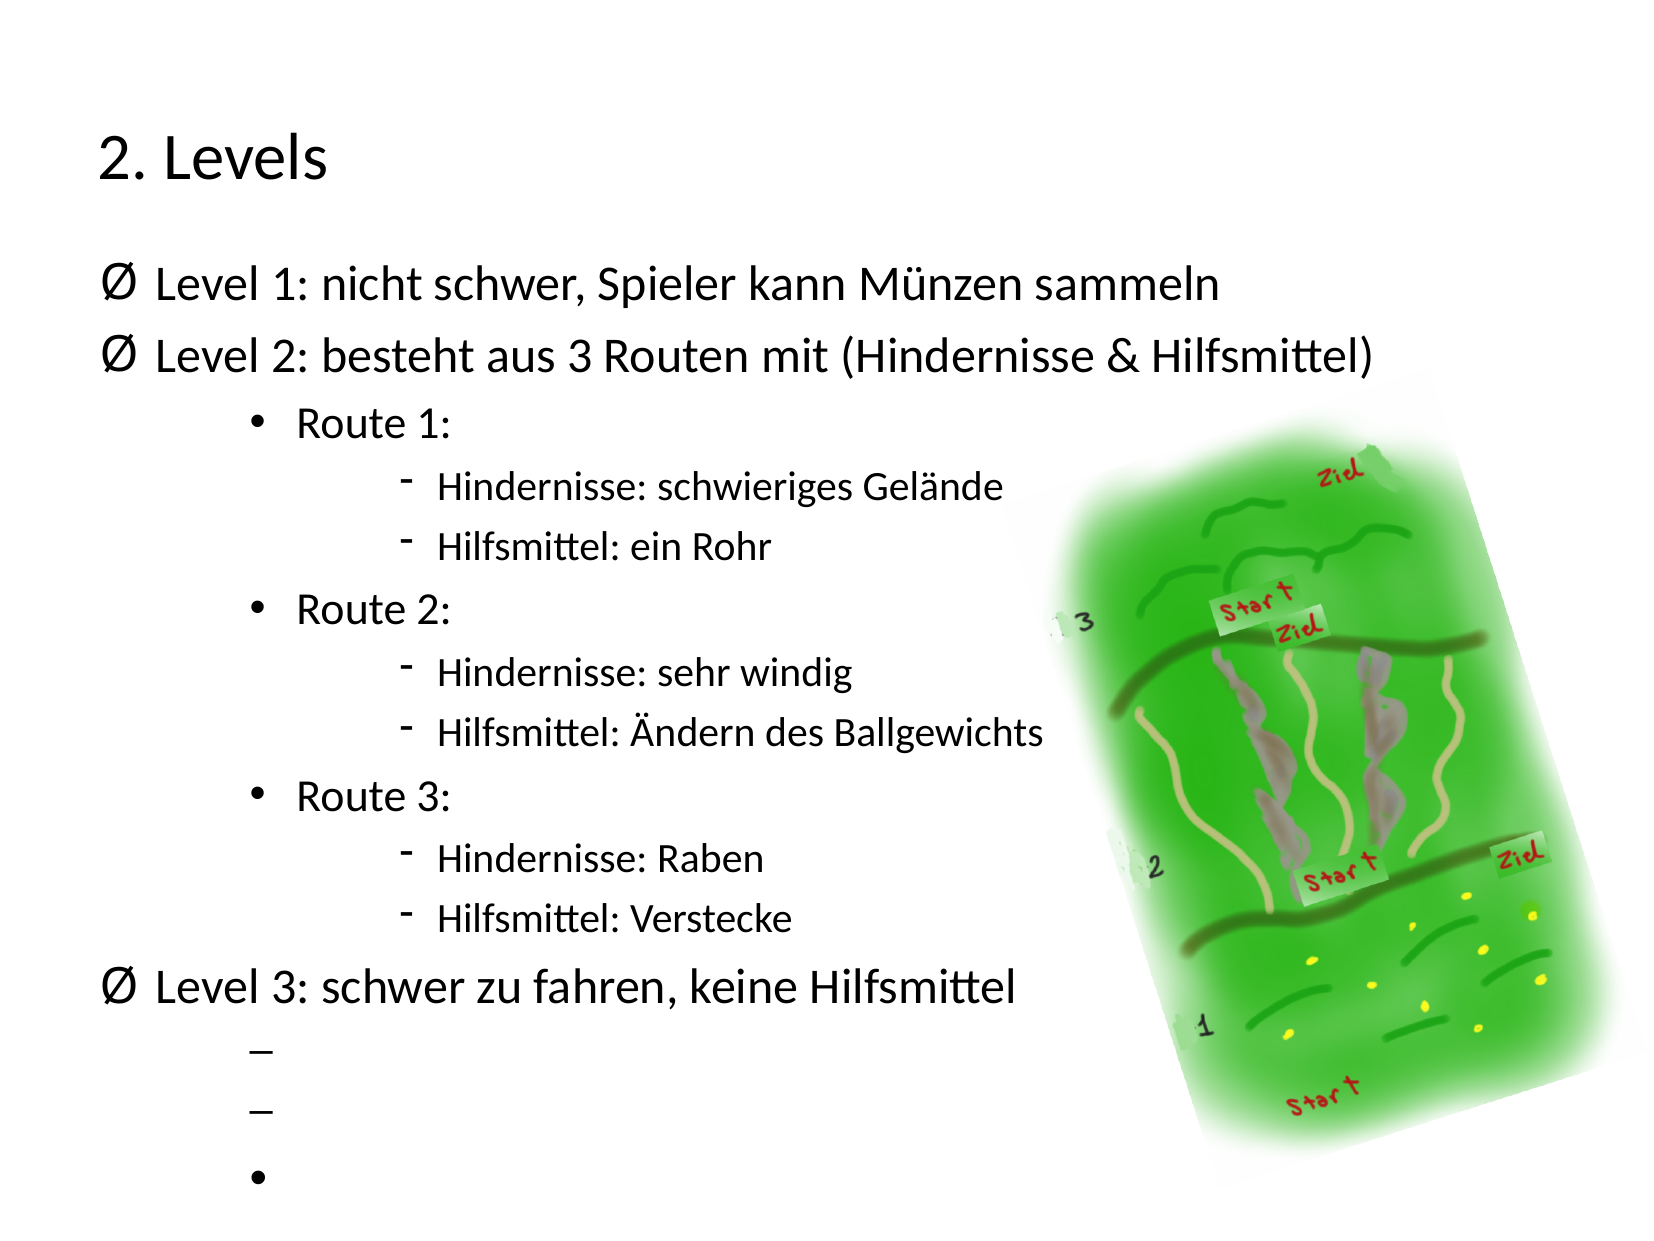

# 2. Levels
Level 1: nicht schwer, Spieler kann Münzen sammeln
Level 2: besteht aus 3 Routen mit (Hindernisse & Hilfsmittel)
Route 1:
Hindernisse: schwieriges Gelände
Hilfsmittel: ein Rohr
Route 2:
Hindernisse: sehr windig
Hilfsmittel: Ändern des Ballgewichts
Route 3:
Hindernisse: Raben
Hilfsmittel: Verstecke
Level 3: schwer zu fahren, keine Hilfsmittel